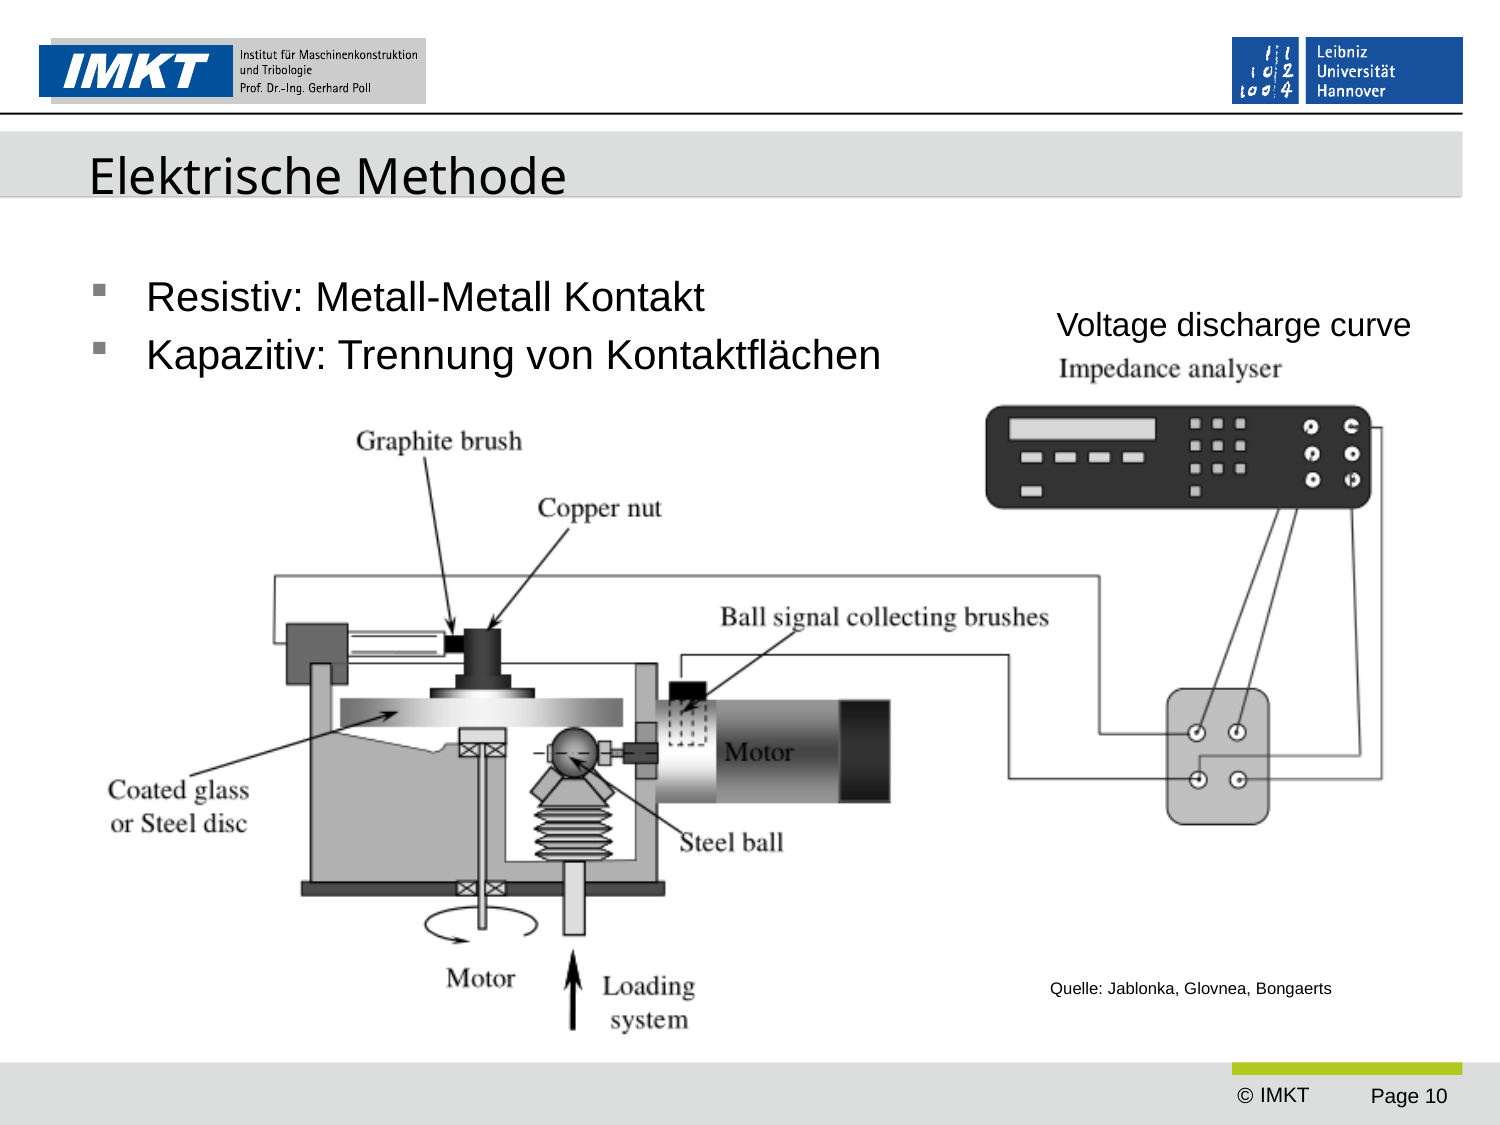

# Elektrische Methode
Resistiv: Metall-Metall Kontakt
Kapazitiv: Trennung von Kontaktflächen
Voltage discharge curve
Quelle: Jablonka, Glovnea, Bongaerts